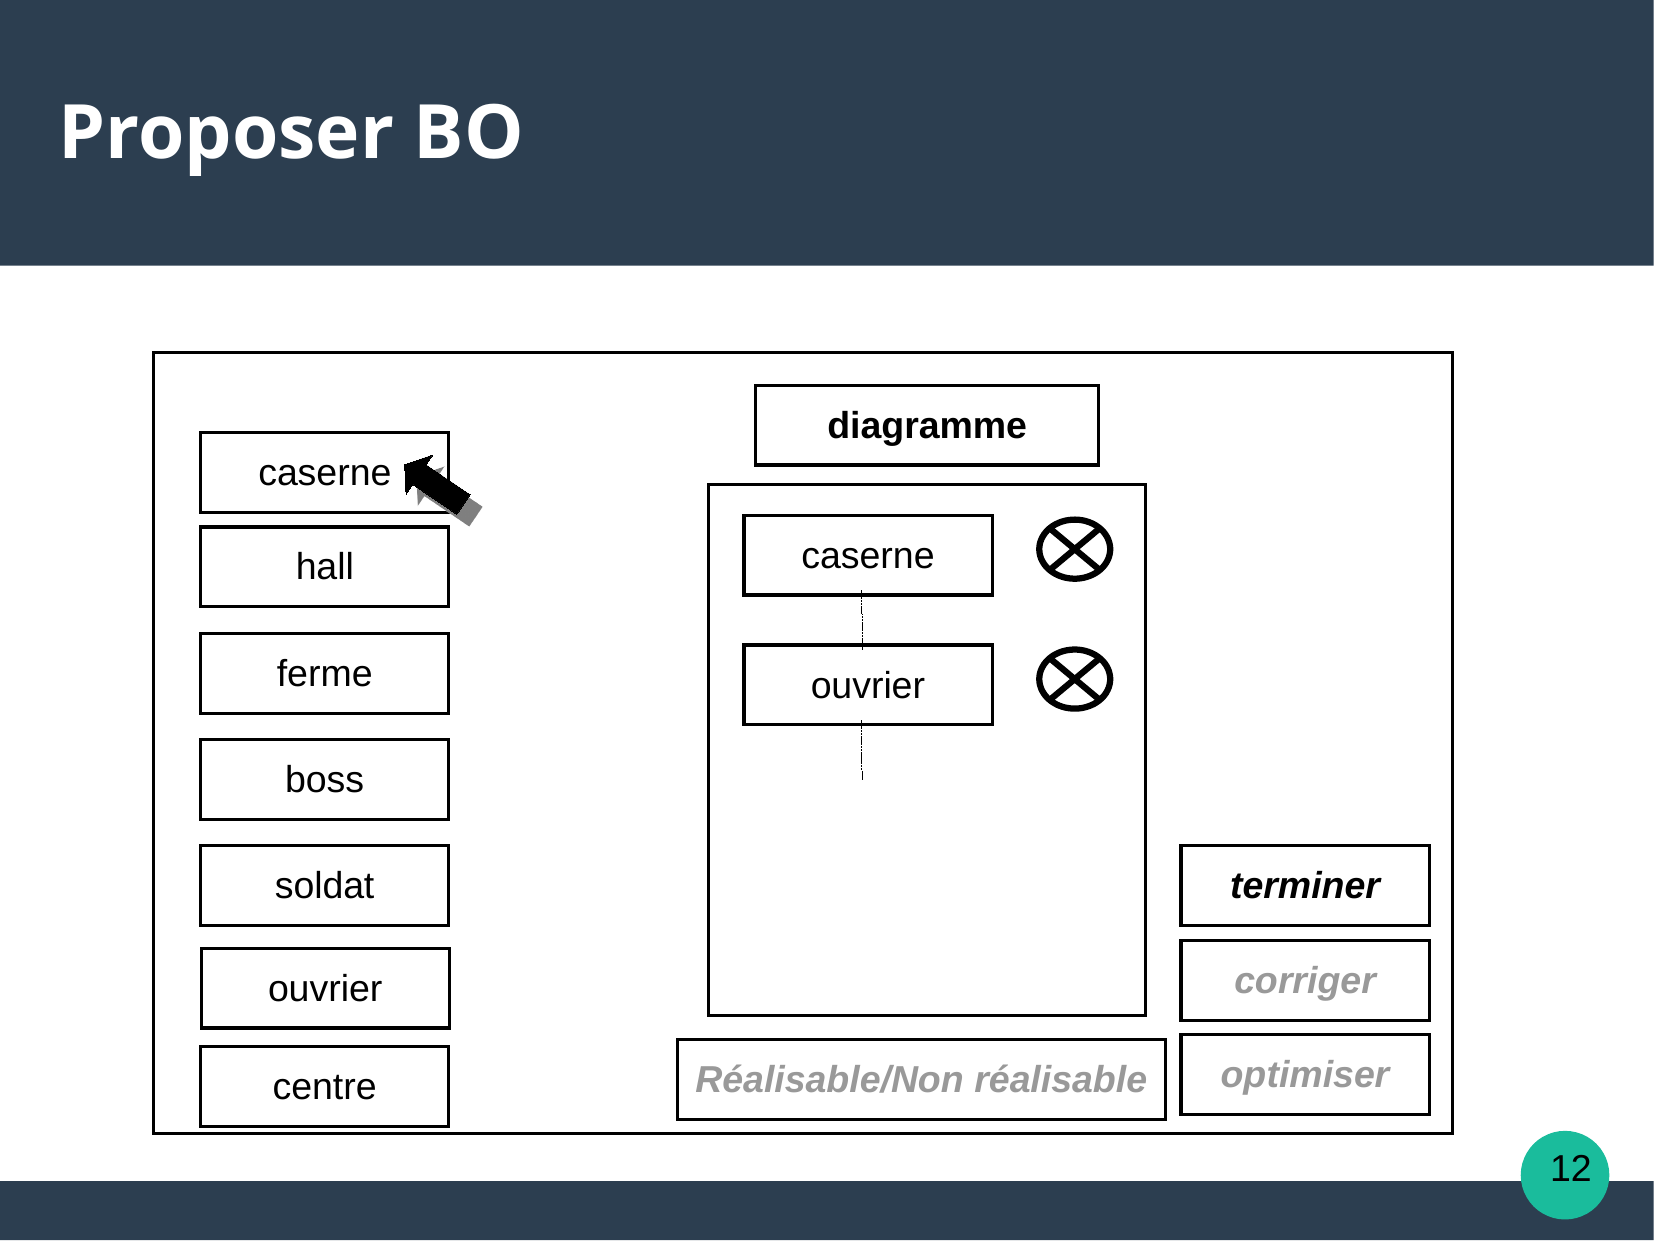

# Proposer BO
diagramme
caserne
caserne
hall
ferme
ouvrier
boss
soldat
terminer
corriger
ouvrier
optimiser
Réalisable/Non réalisable
centre
12